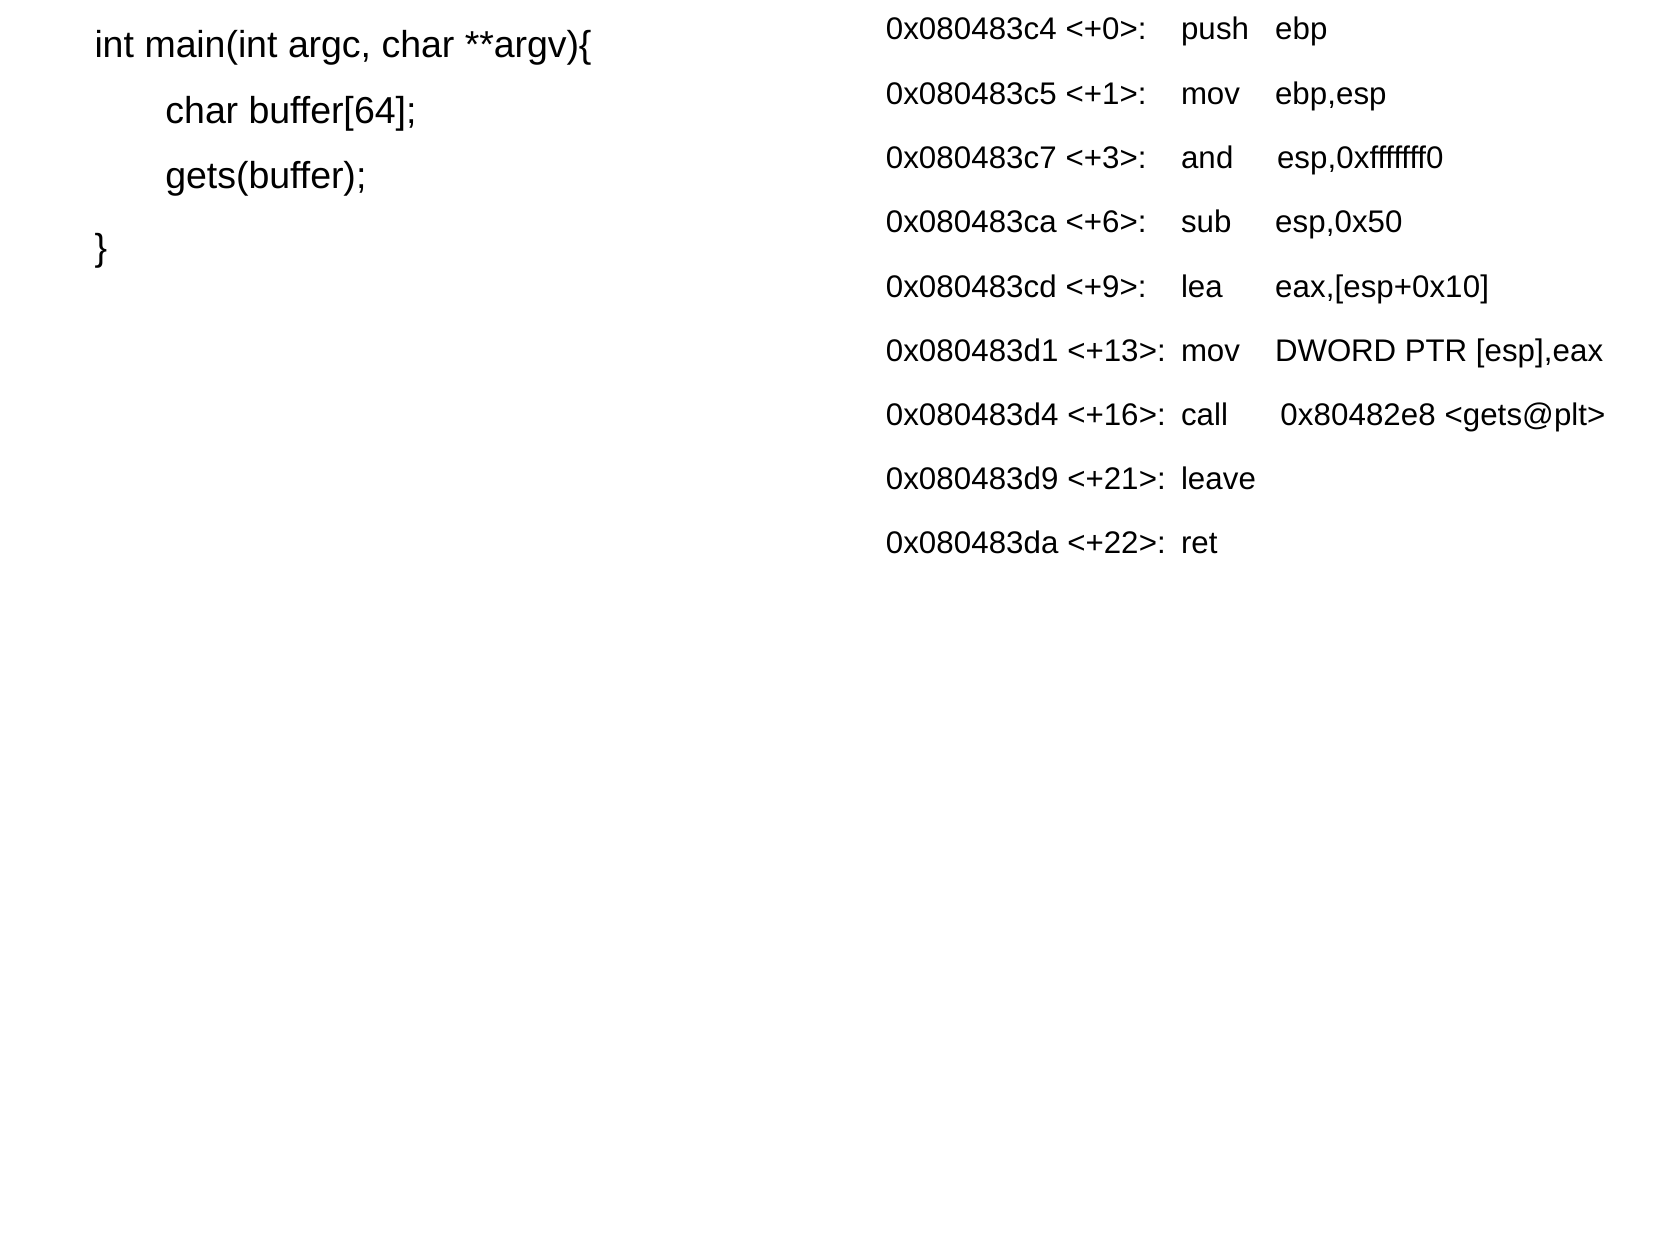

0x080483c4 <+0>:	push ebp
0x080483c5 <+1>:	mov ebp,esp
0x080483c7 <+3>:	and esp,0xfffffff0
0x080483ca <+6>:	sub esp,0x50
0x080483cd <+9>:	lea eax,[esp+0x10]
0x080483d1 <+13>:	mov DWORD PTR [esp],eax
0x080483d4 <+16>:	call 0x80482e8 <gets@plt>
0x080483d9 <+21>:	leave
0x080483da <+22>:	ret
# int main(int argc, char **argv){
char buffer[64];
gets(buffer);
}